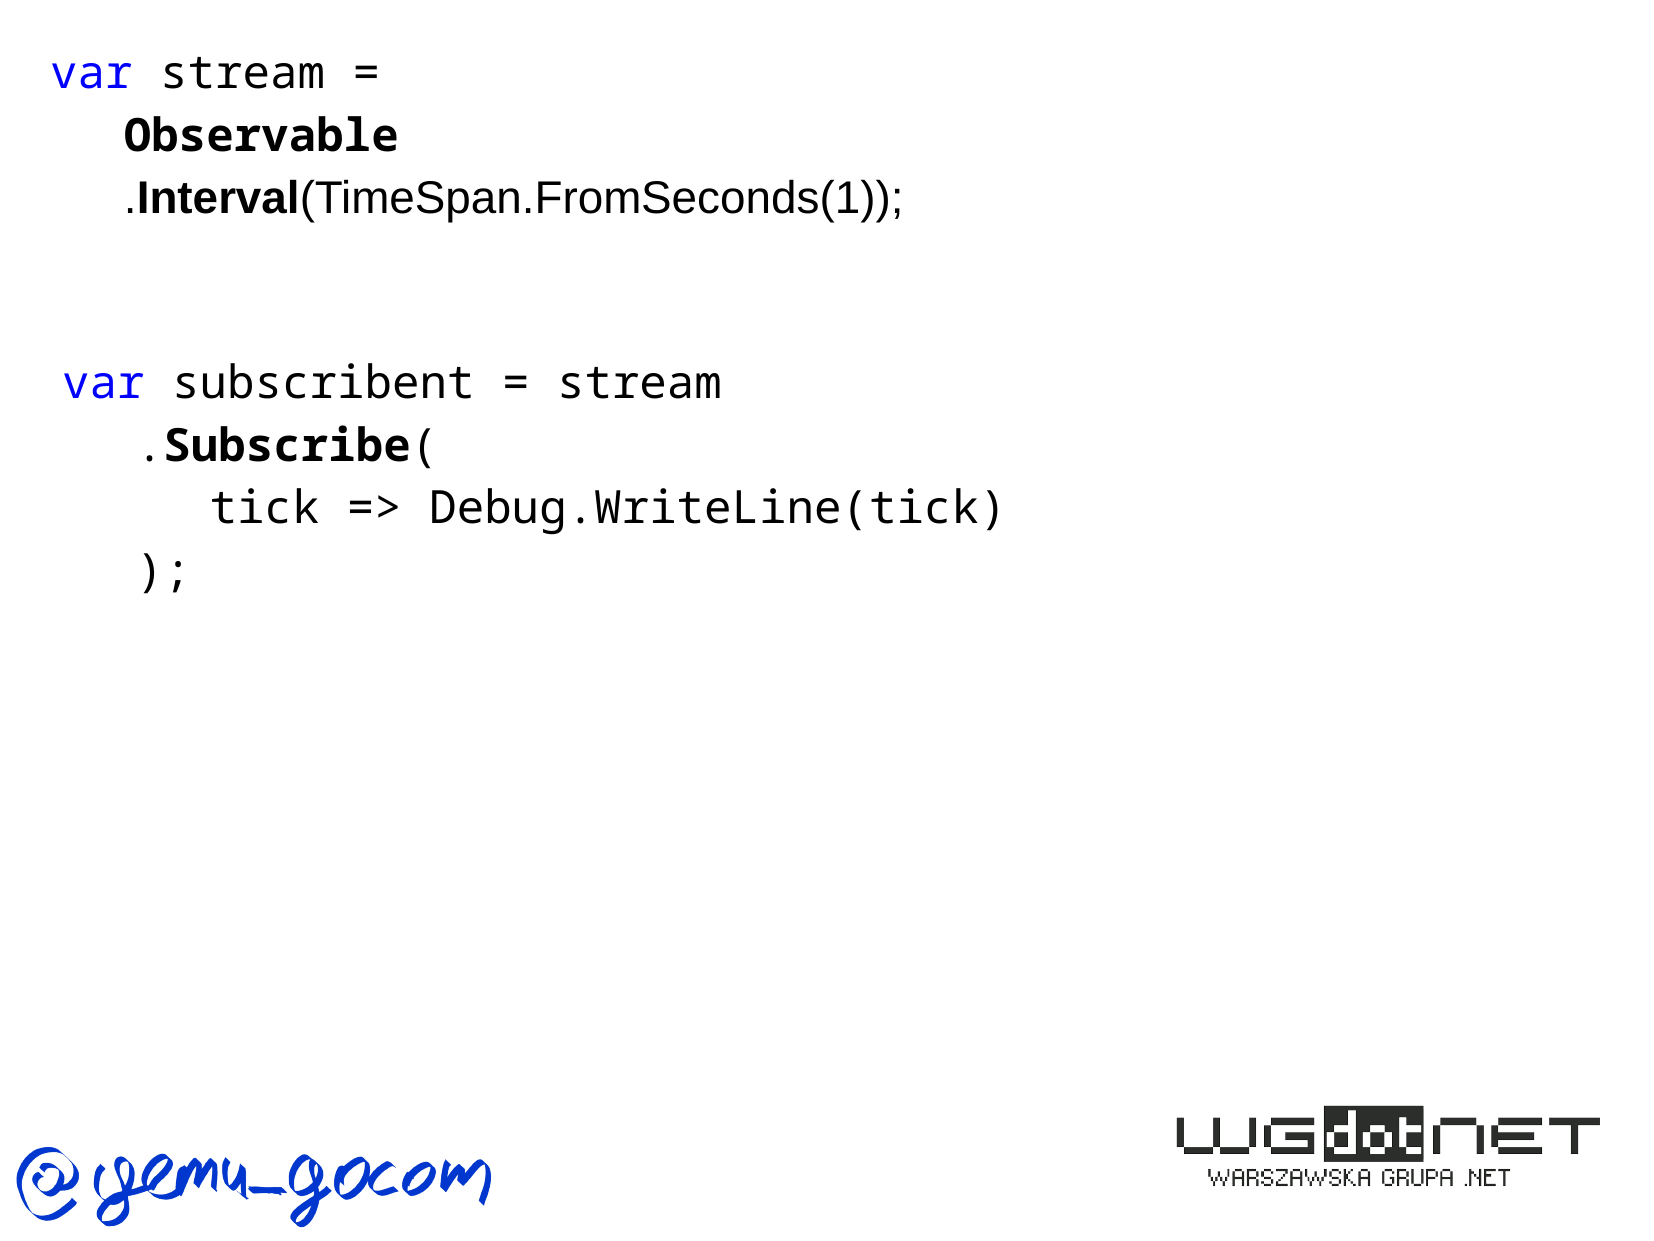

var stream =
	Observable
	.Interval(TimeSpan.FromSeconds(1));
var subscribent = stream
	.Subscribe(
		tick => Debug.WriteLine(tick)
	);